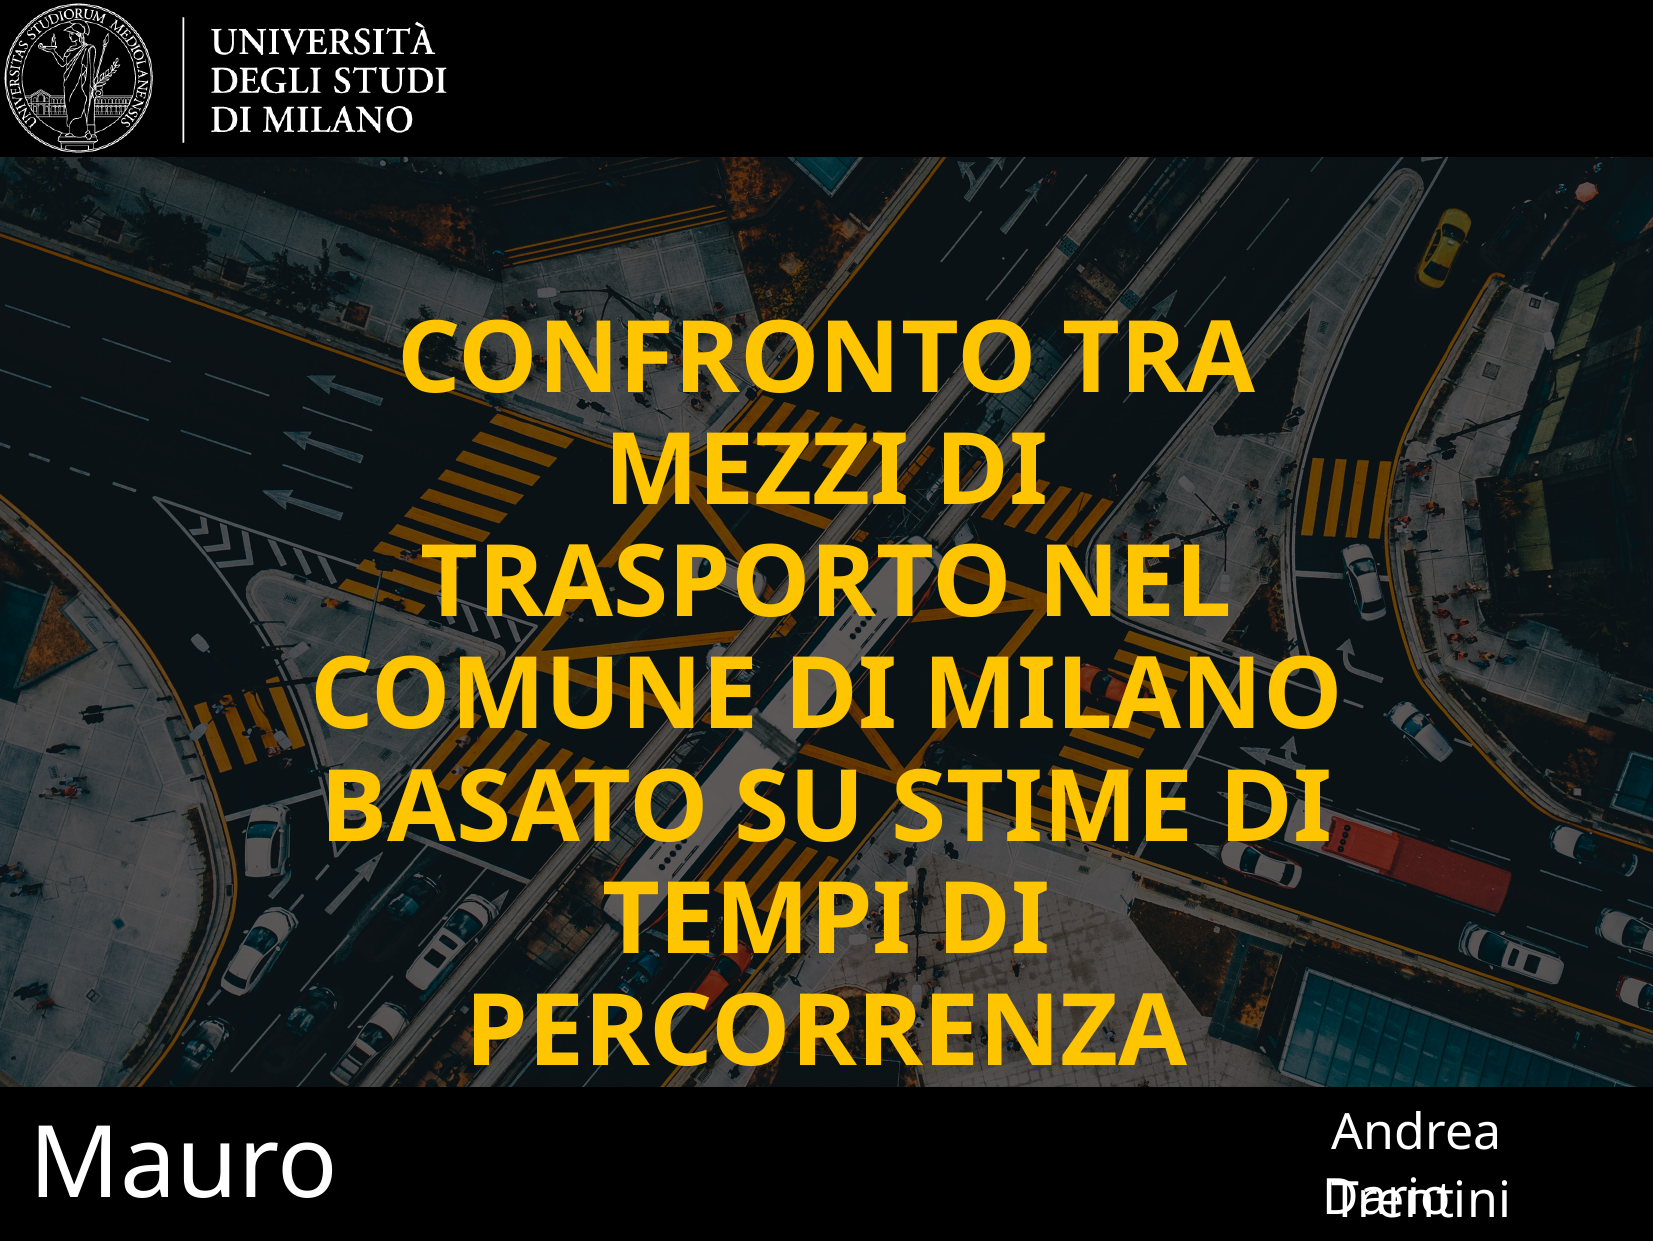

CONFRONTO TRA MEZZI DI TRASPORTO NEL COMUNE DI MILANO BASATO SU STIME DI TEMPI DI PERCORRENZA
Mauro Mastrapasqua
Andrea Trentini
Dario Malchiodi